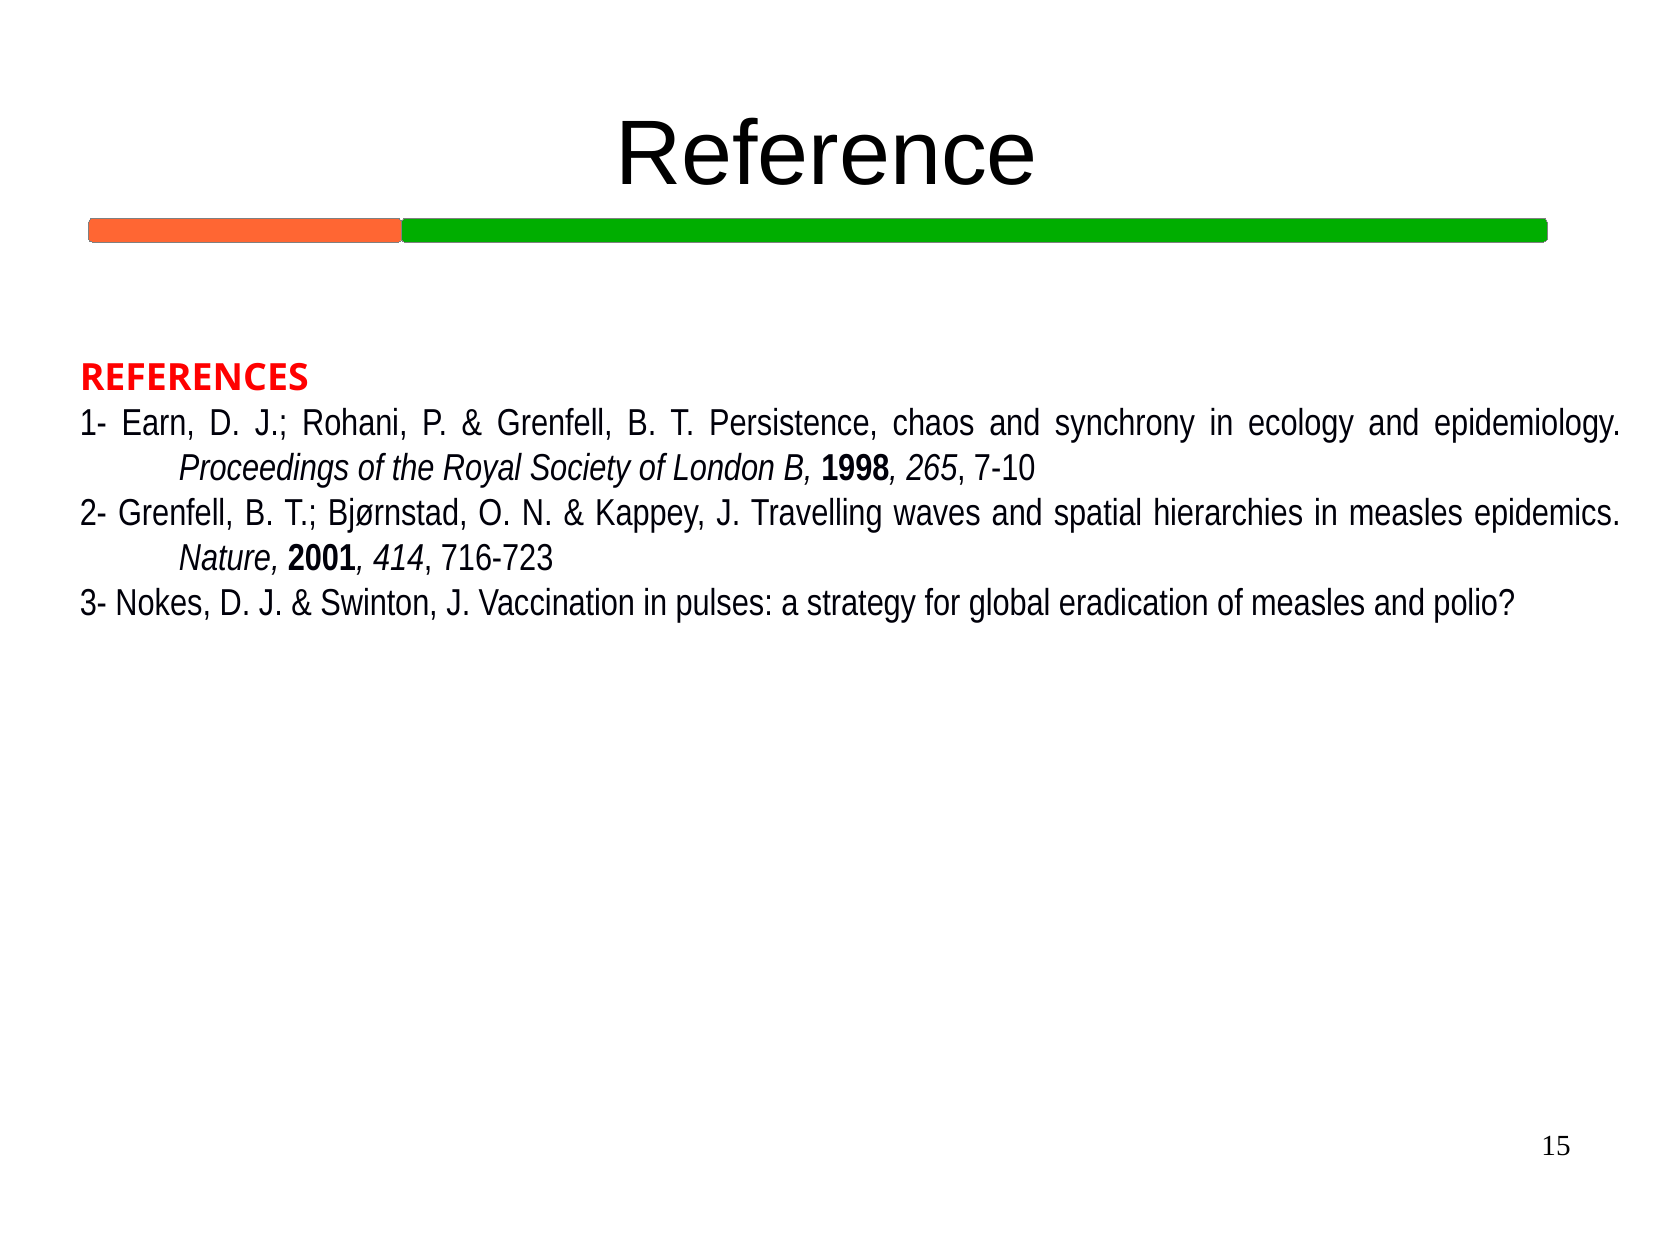

# Reference
REFERENCES
1- Earn, D. J.; Rohani, P. & Grenfell, B. T. Persistence, chaos and synchrony in ecology and epidemiology. Proceedings of the Royal Society of London B, 1998, 265, 7-10
2- Grenfell, B. T.; Bjørnstad, O. N. & Kappey, J. Travelling waves and spatial hierarchies in measles epidemics. Nature, 2001, 414, 716-723
3- Nokes, D. J. & Swinton, J. Vaccination in pulses: a strategy for global eradication of measles and polio?
15